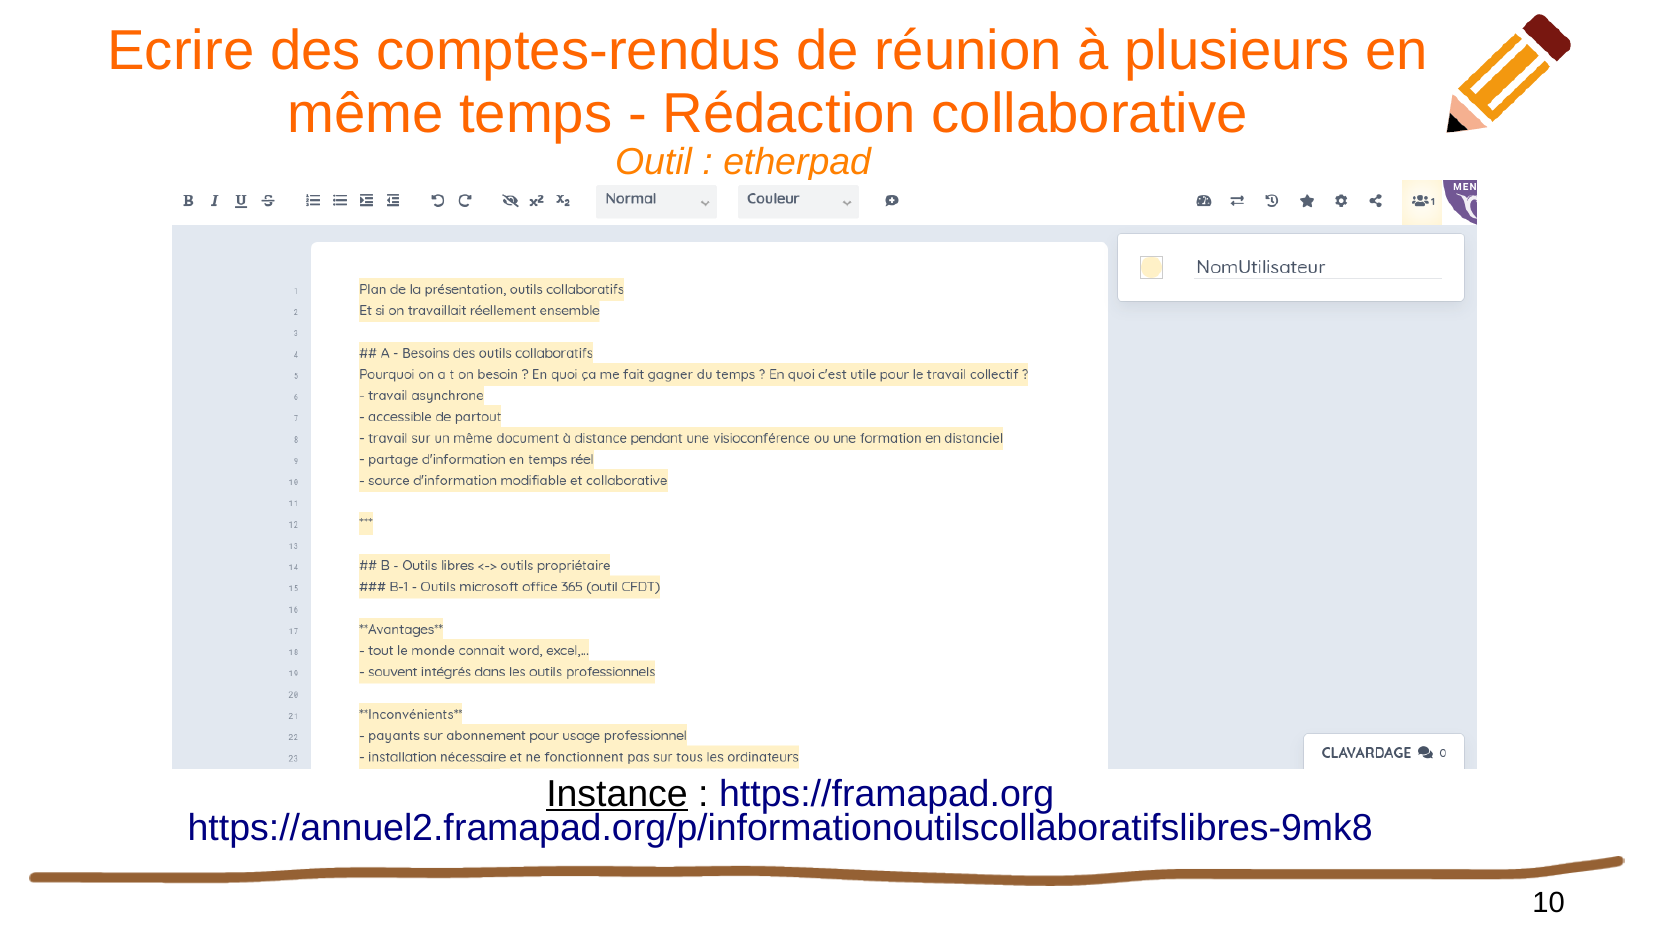

# Ecrire des comptes-rendus de réunion à plusieurs en même temps - Rédaction collaborative
Outil : etherpad
Instance : https://framapad.org
https://annuel2.framapad.org/p/informationoutilscollaboratifslibres-9mk8
10